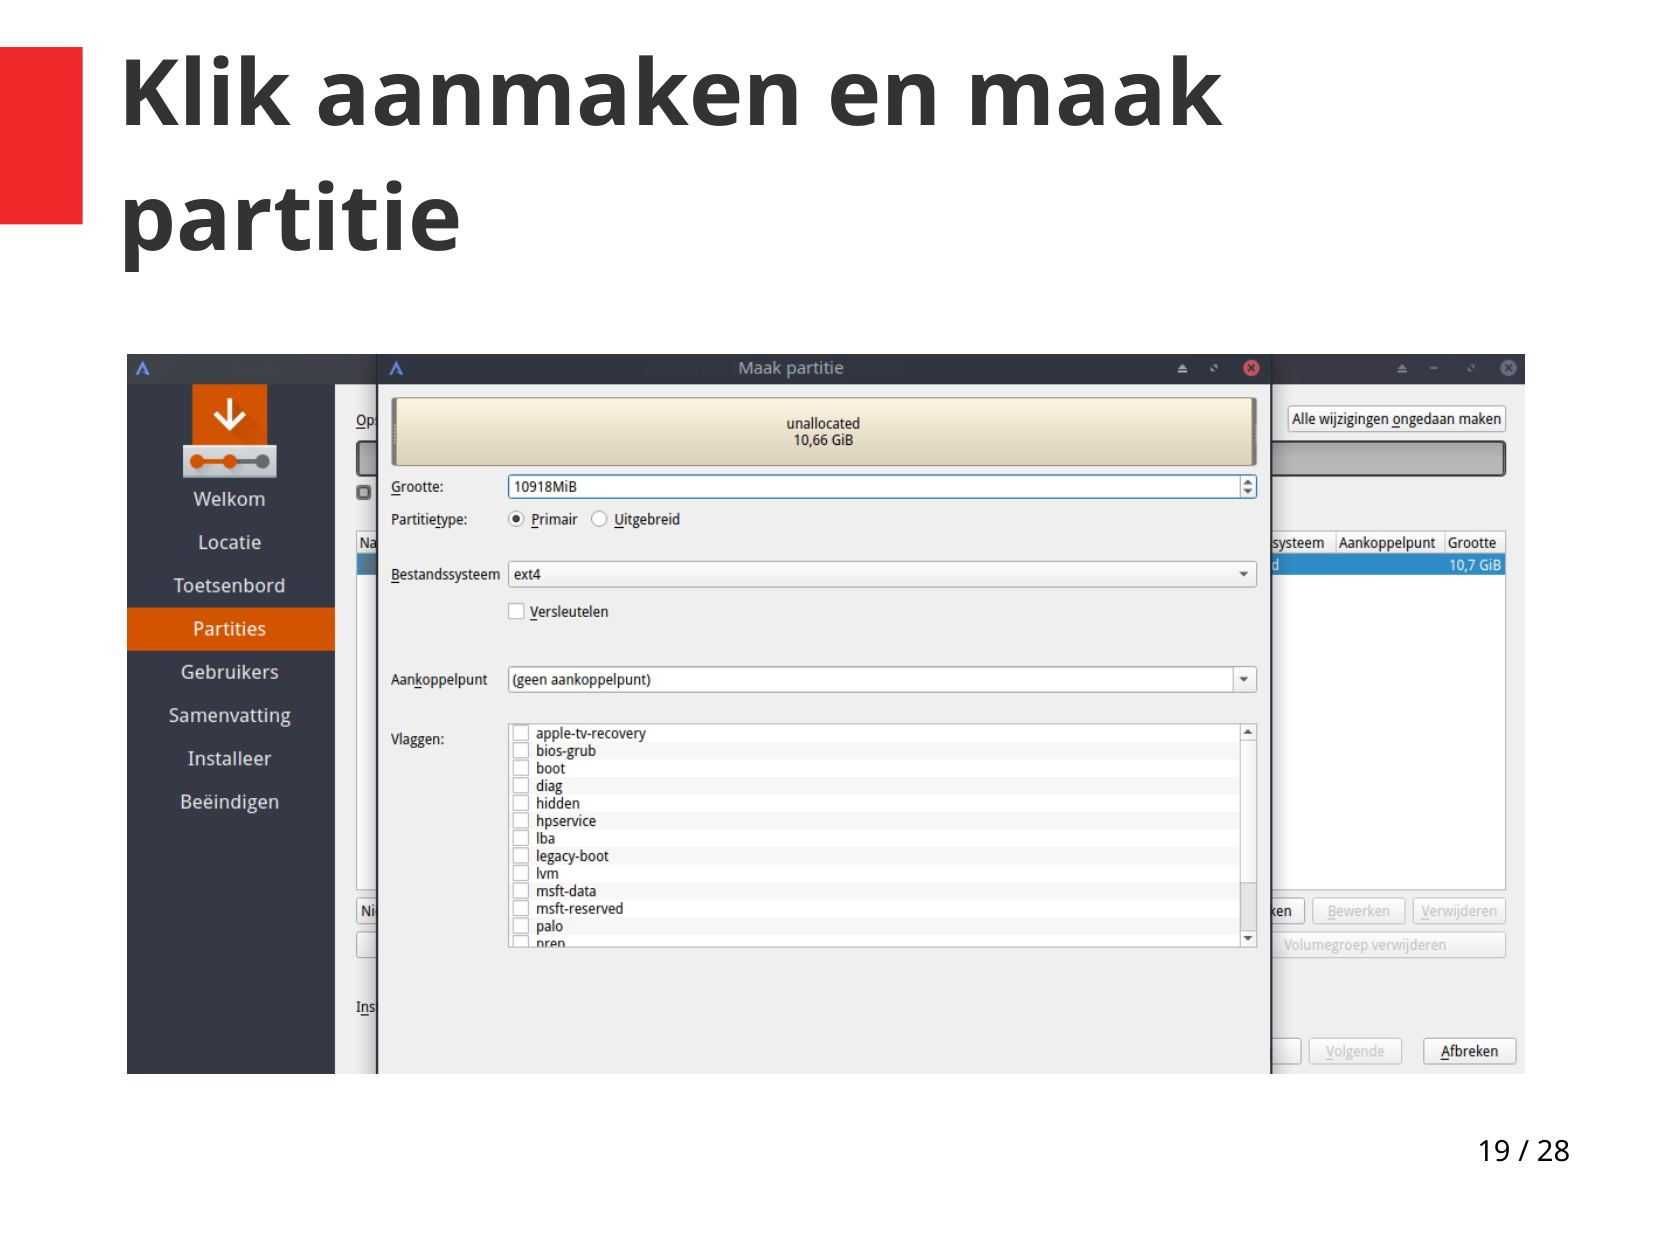

# Klik aanmaken en maak partitie
19